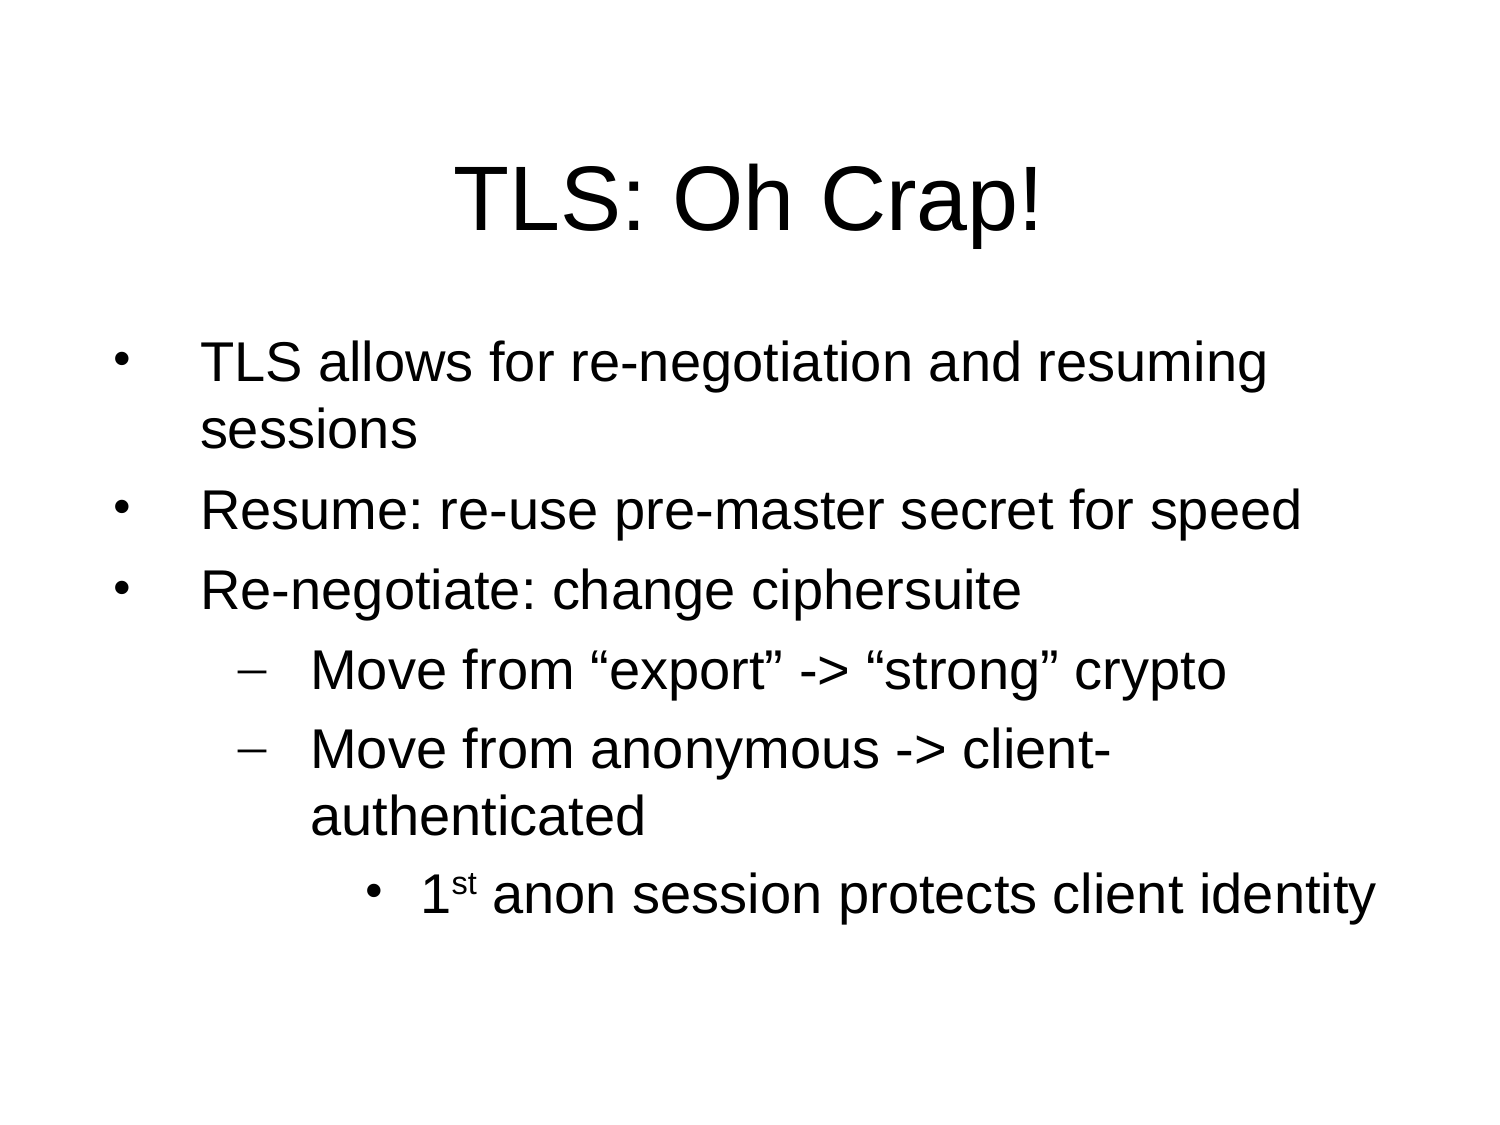

# TLS: Oh Crap!
TLS allows for re-negotiation and resuming sessions
Resume: re-use pre-master secret for speed
Re-negotiate: change ciphersuite
Move from “export” -> “strong” crypto
Move from anonymous -> client-authenticated
1st anon session protects client identity